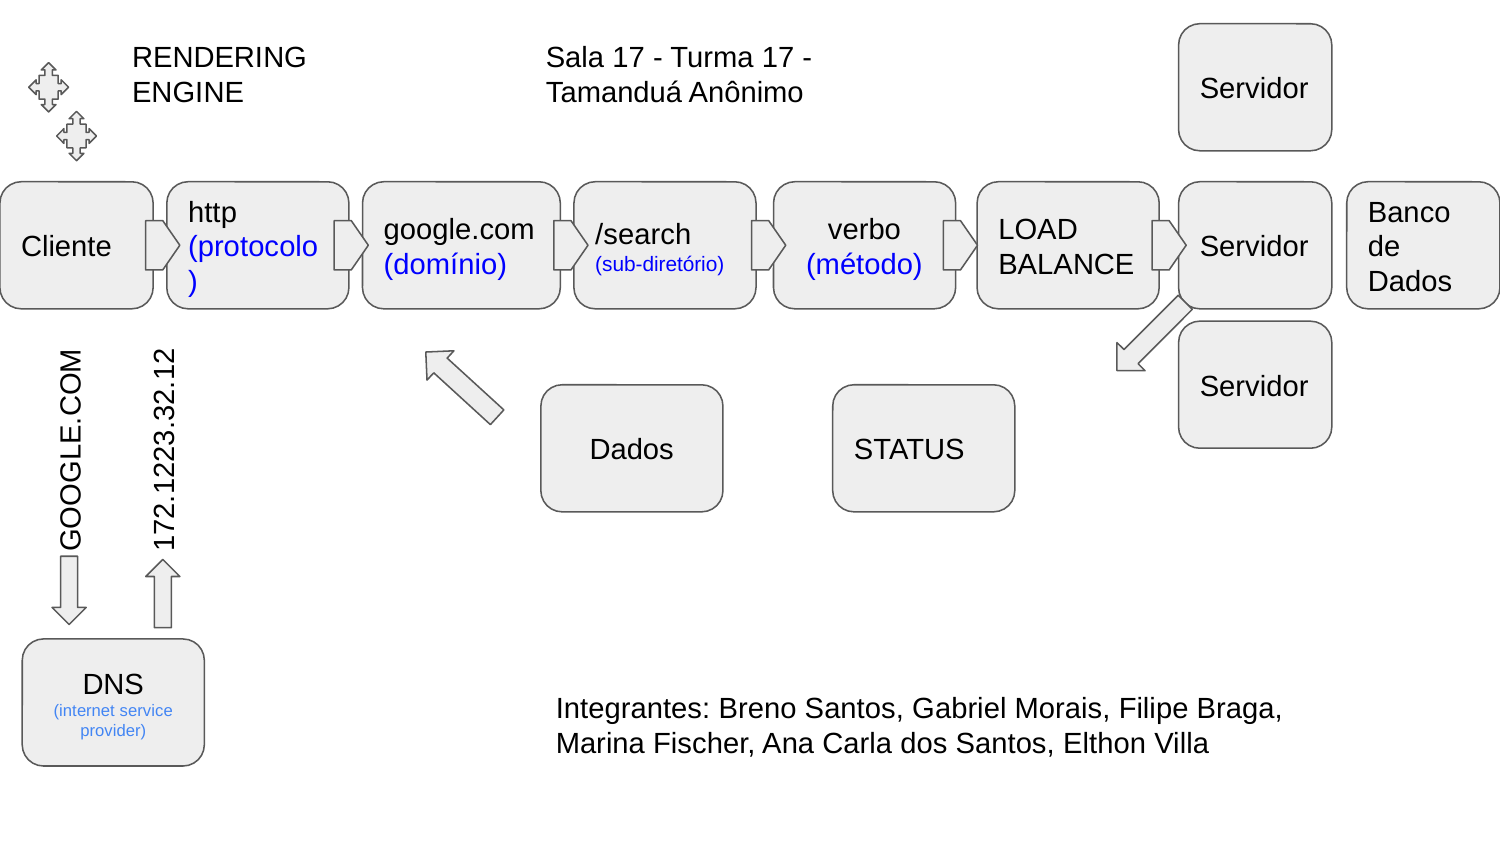

RENDERING ENGINE
Sala 17 - Turma 17 - Tamanduá Anônimo
Servidor
Cliente
http (protocolo)
google.com
(domínio)
/search (sub-diretório)
verbo (método)
LOAD BALANCE
Servidor
Banco de Dados
Servidor
Dados
STATUS
GOOGLE.COM
172.1223.32.12
DNS
(internet service provider)
Integrantes: Breno Santos, Gabriel Morais, Filipe Braga,
Marina Fischer, Ana Carla dos Santos, Elthon Villa